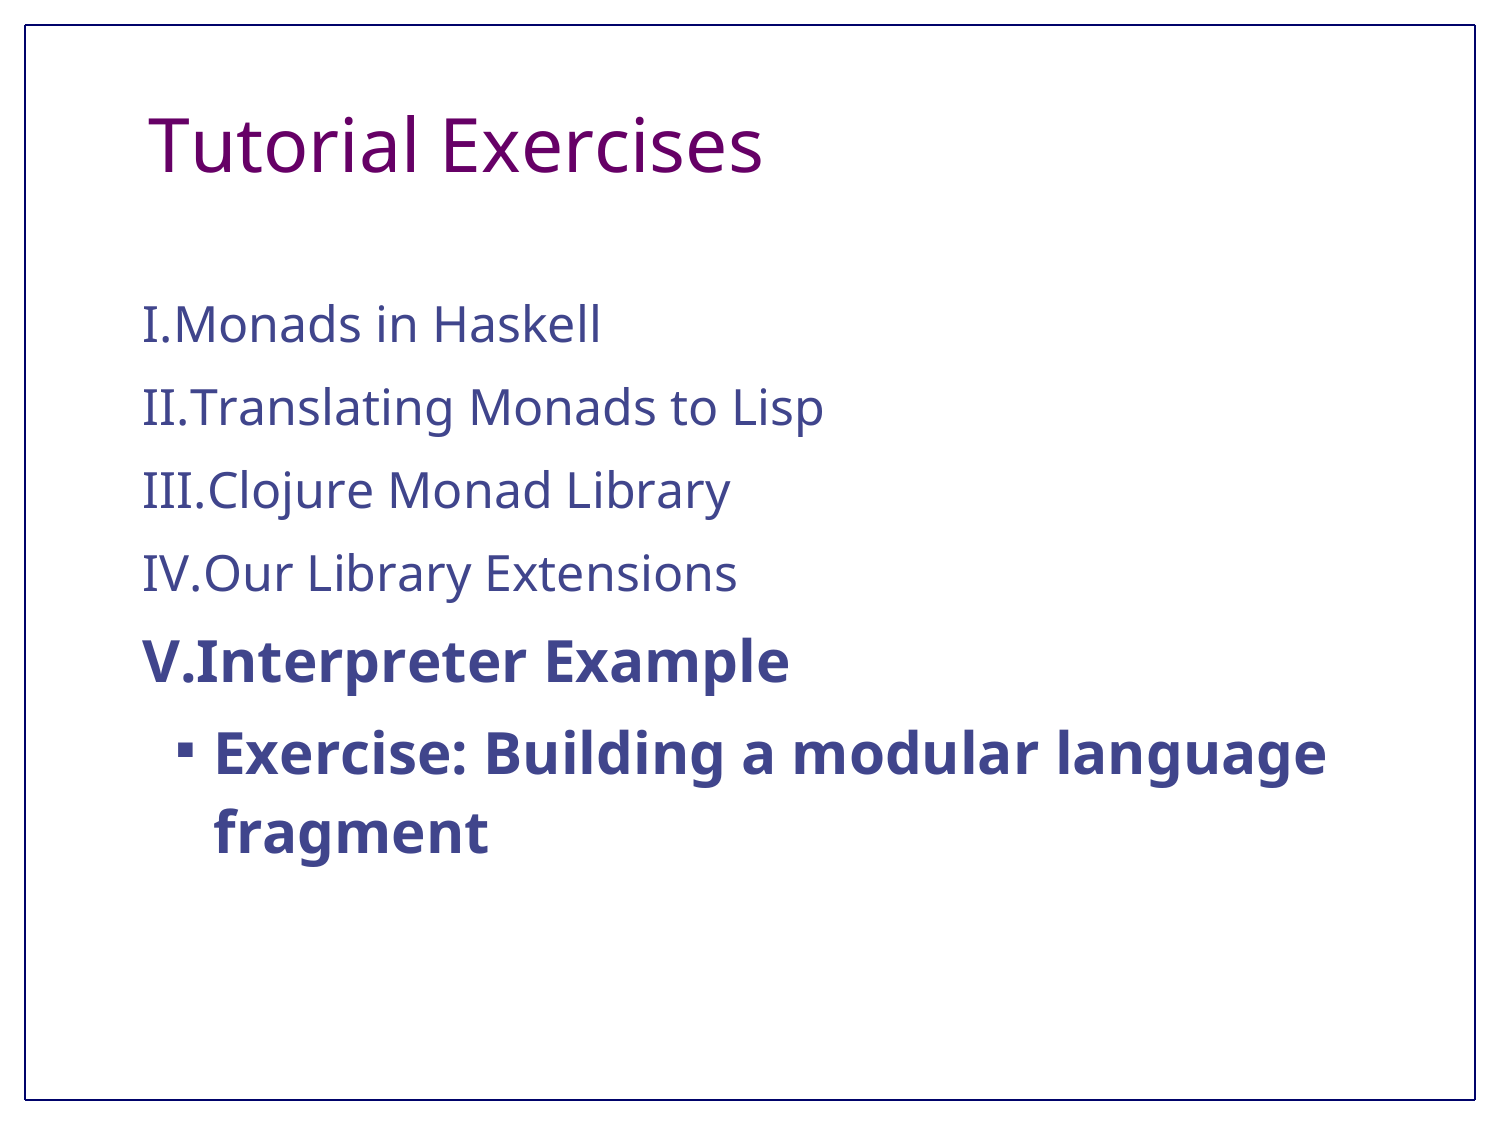

# Tutorial Exercises
Monads in Haskell
Translating Monads to Lisp
Clojure Monad Library
Our Library Extensions
Interpreter Example
Exercise: Building a modular language fragment